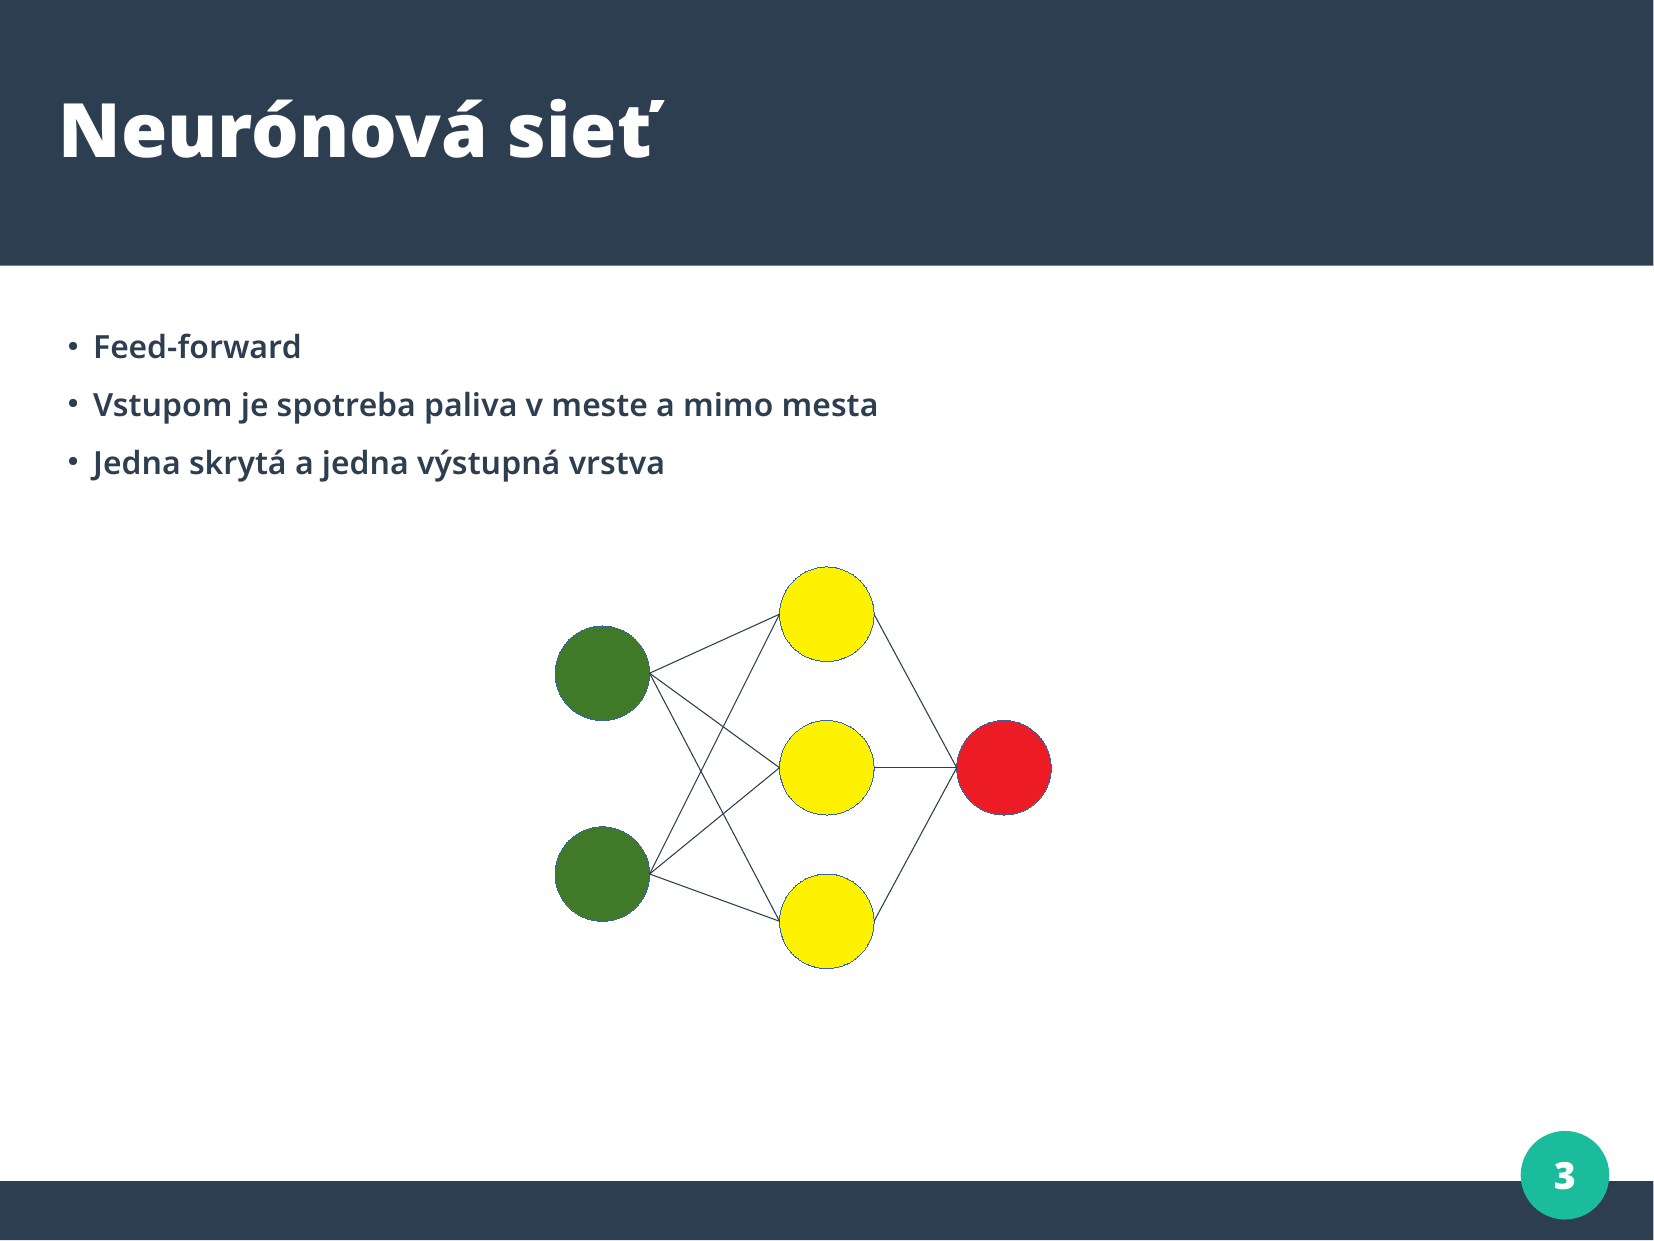

# Neurónová sieť
Feed-forward
Vstupom je spotreba paliva v meste a mimo mesta
Jedna skrytá a jedna výstupná vrstva
3